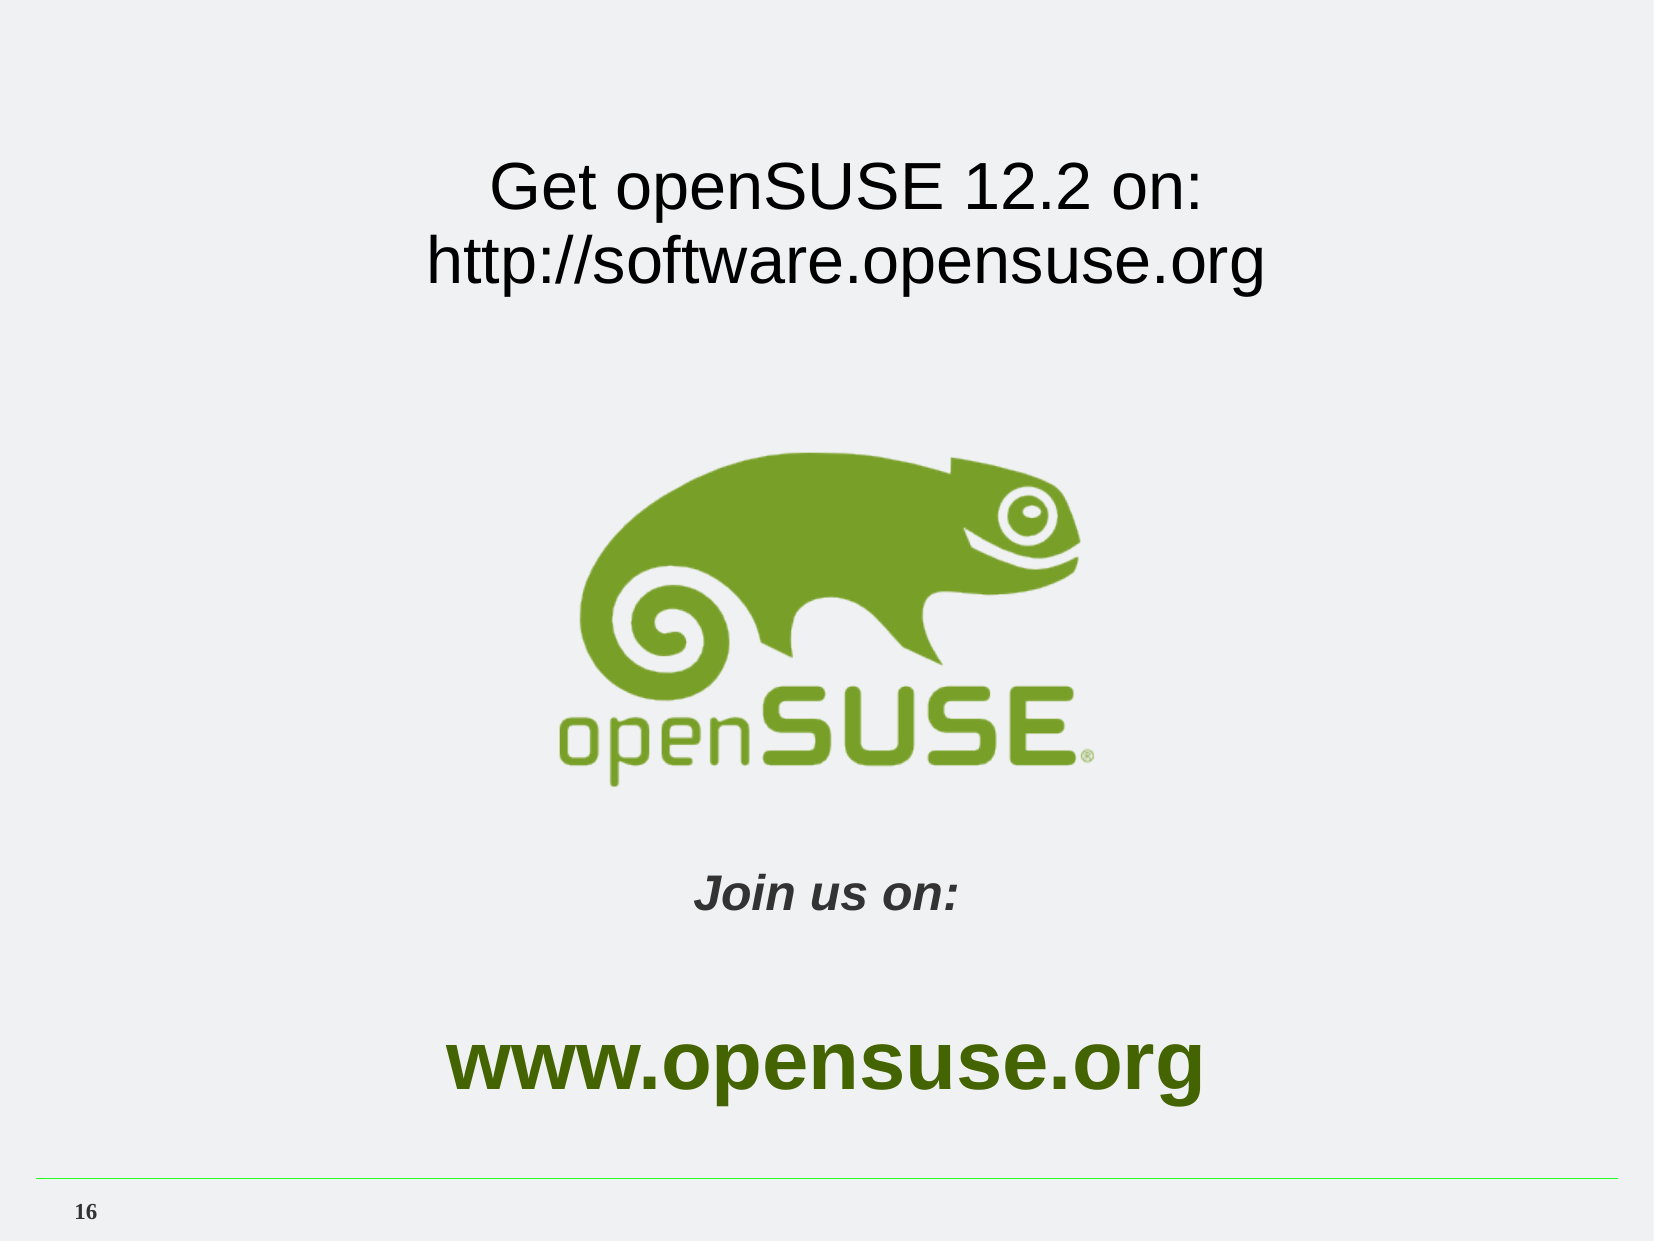

Get openSUSE 12.2 on:
http://software.opensuse.org
16
#